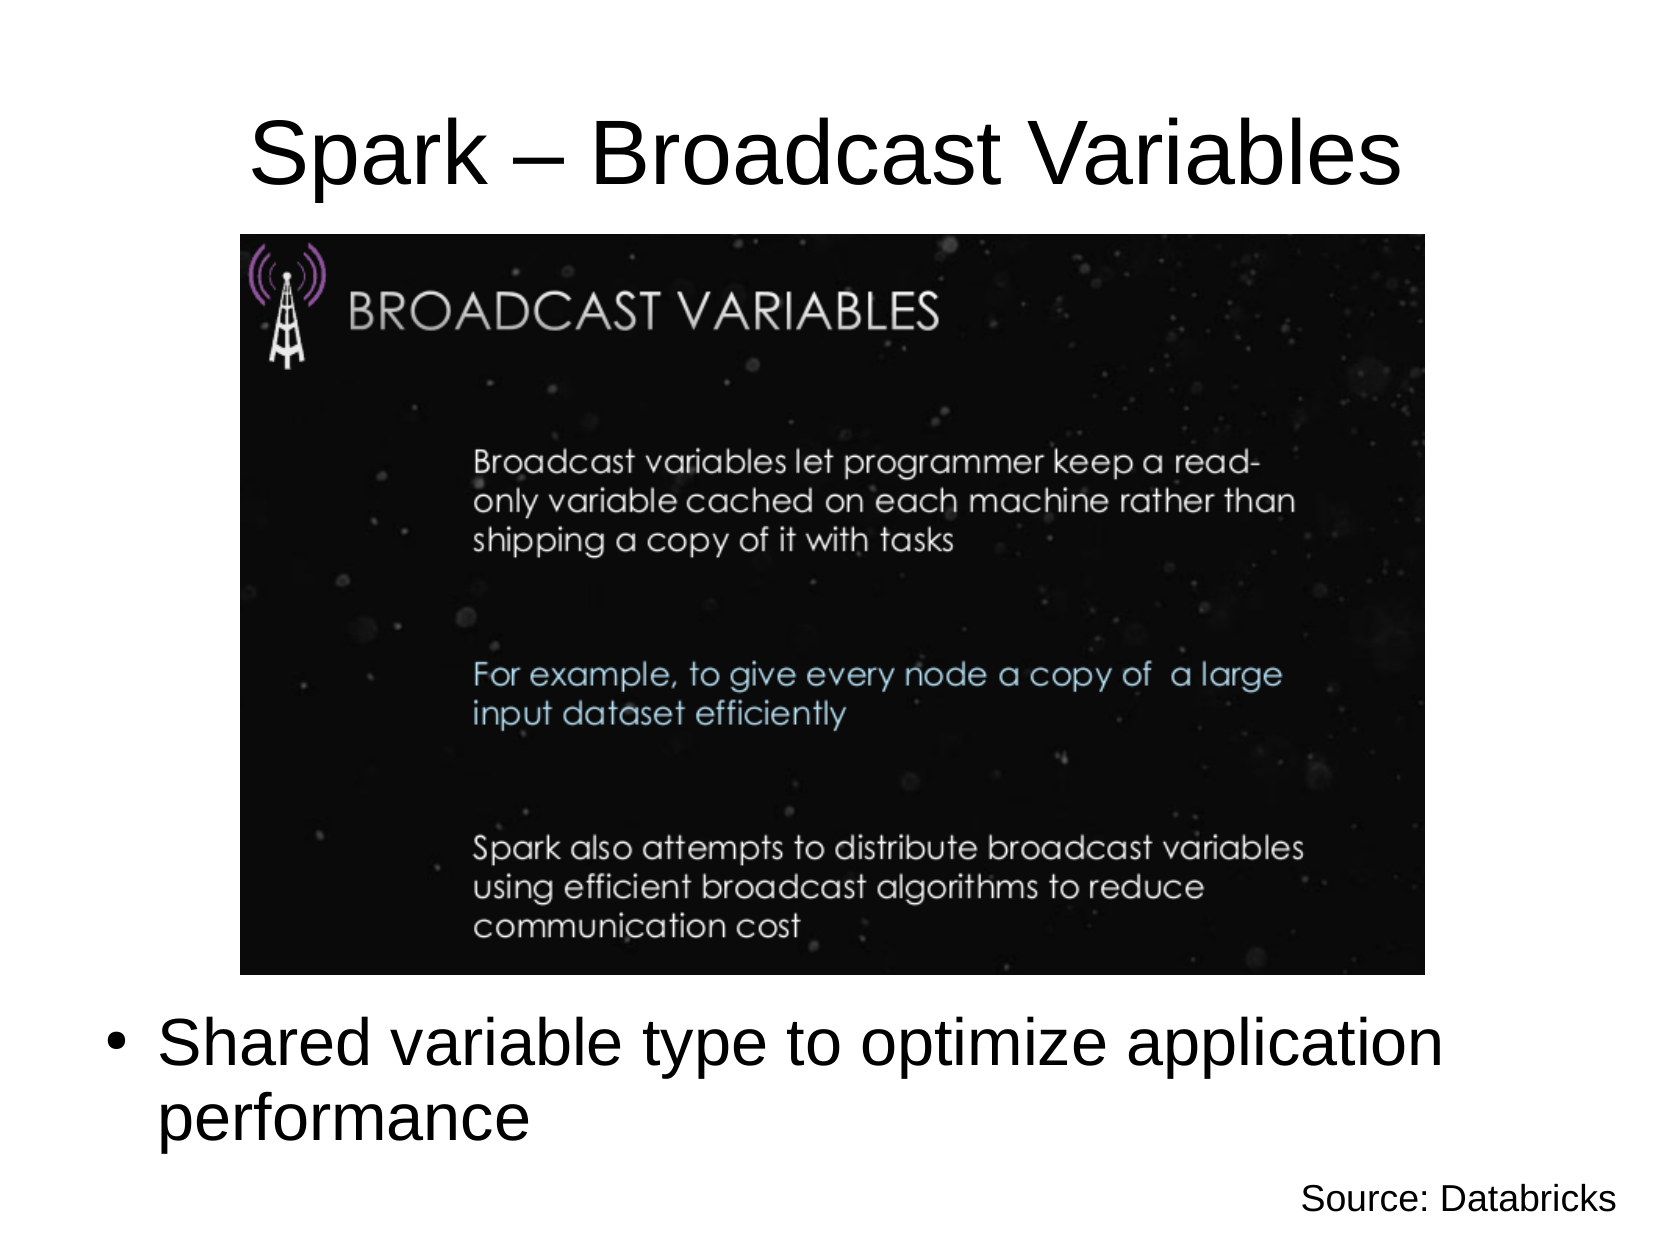

# Spark – Broadcast Variables
Shared variable type to optimize application performance
Source: Databricks